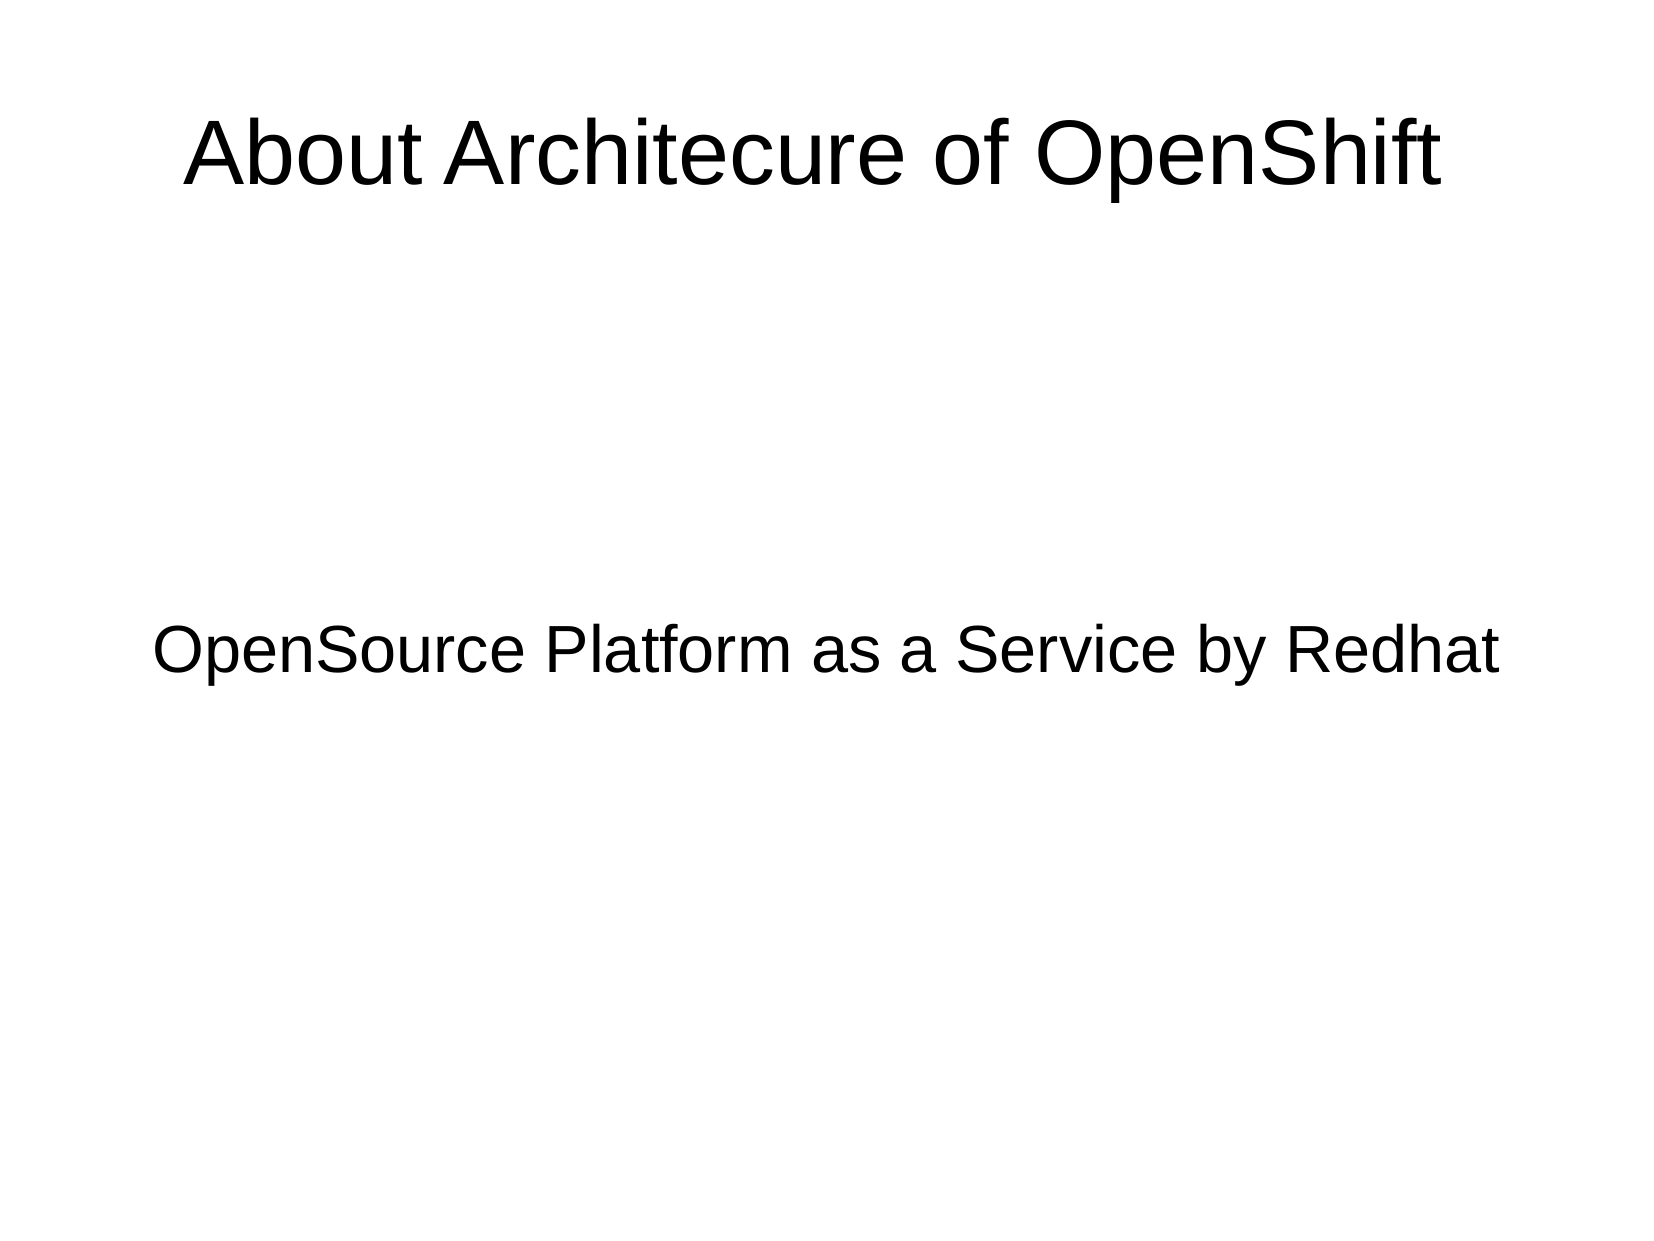

# About Architecure of OpenShift
OpenSource Platform as a Service by Redhat